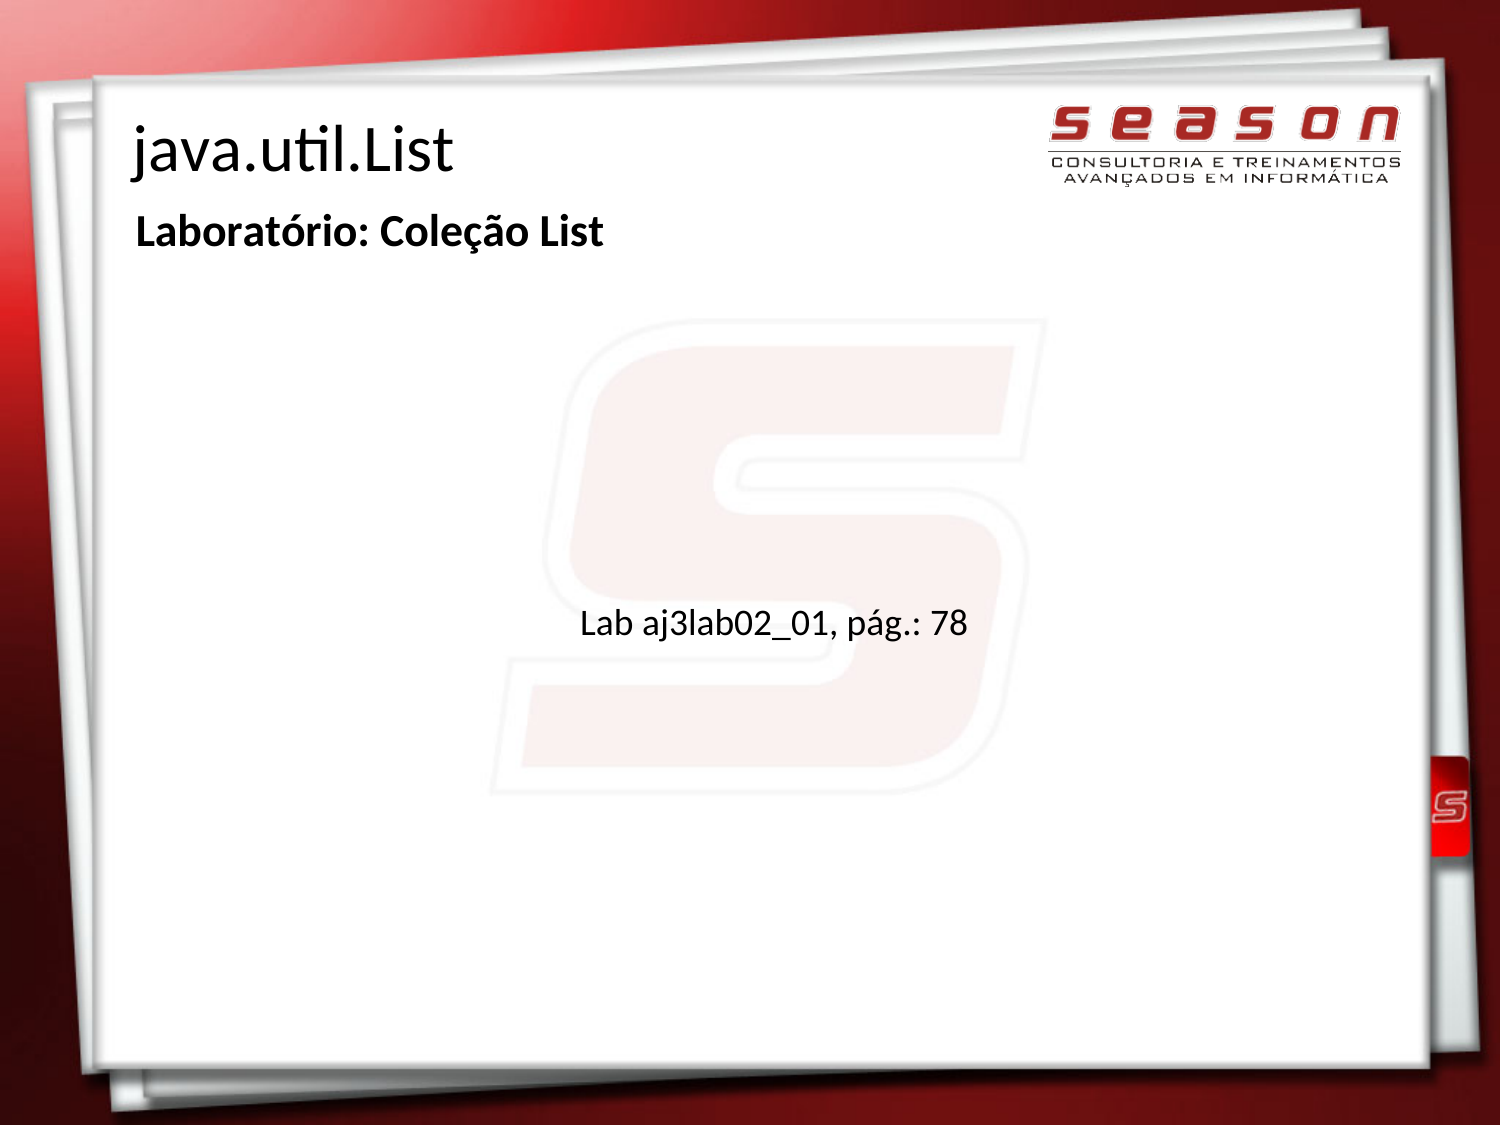

# java.util.List
Laboratório: Coleção List
Lab aj3lab02_01, pág.: 78